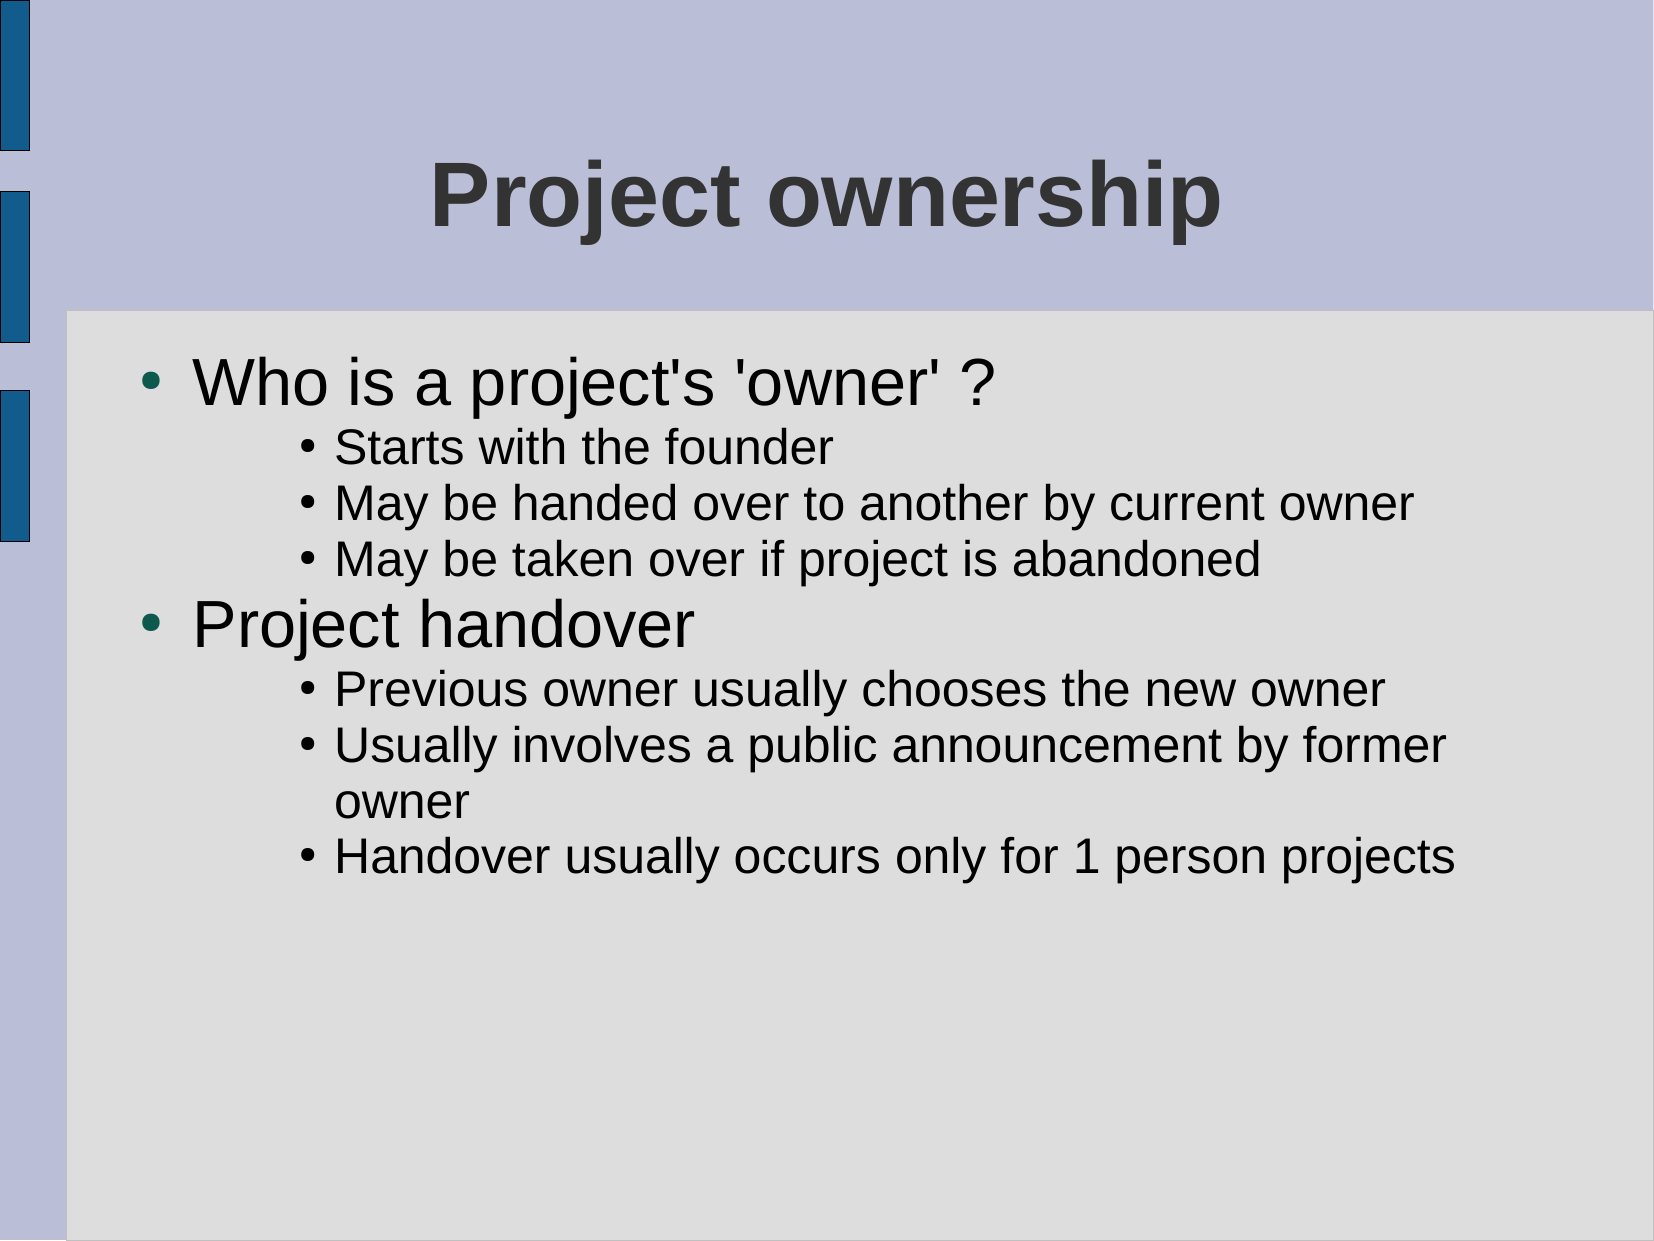

# Project ownership
Who is a project's 'owner' ?
Starts with the founder
May be handed over to another by current owner
May be taken over if project is abandoned
Project handover
Previous owner usually chooses the new owner
Usually involves a public announcement by former owner
Handover usually occurs only for 1 person projects